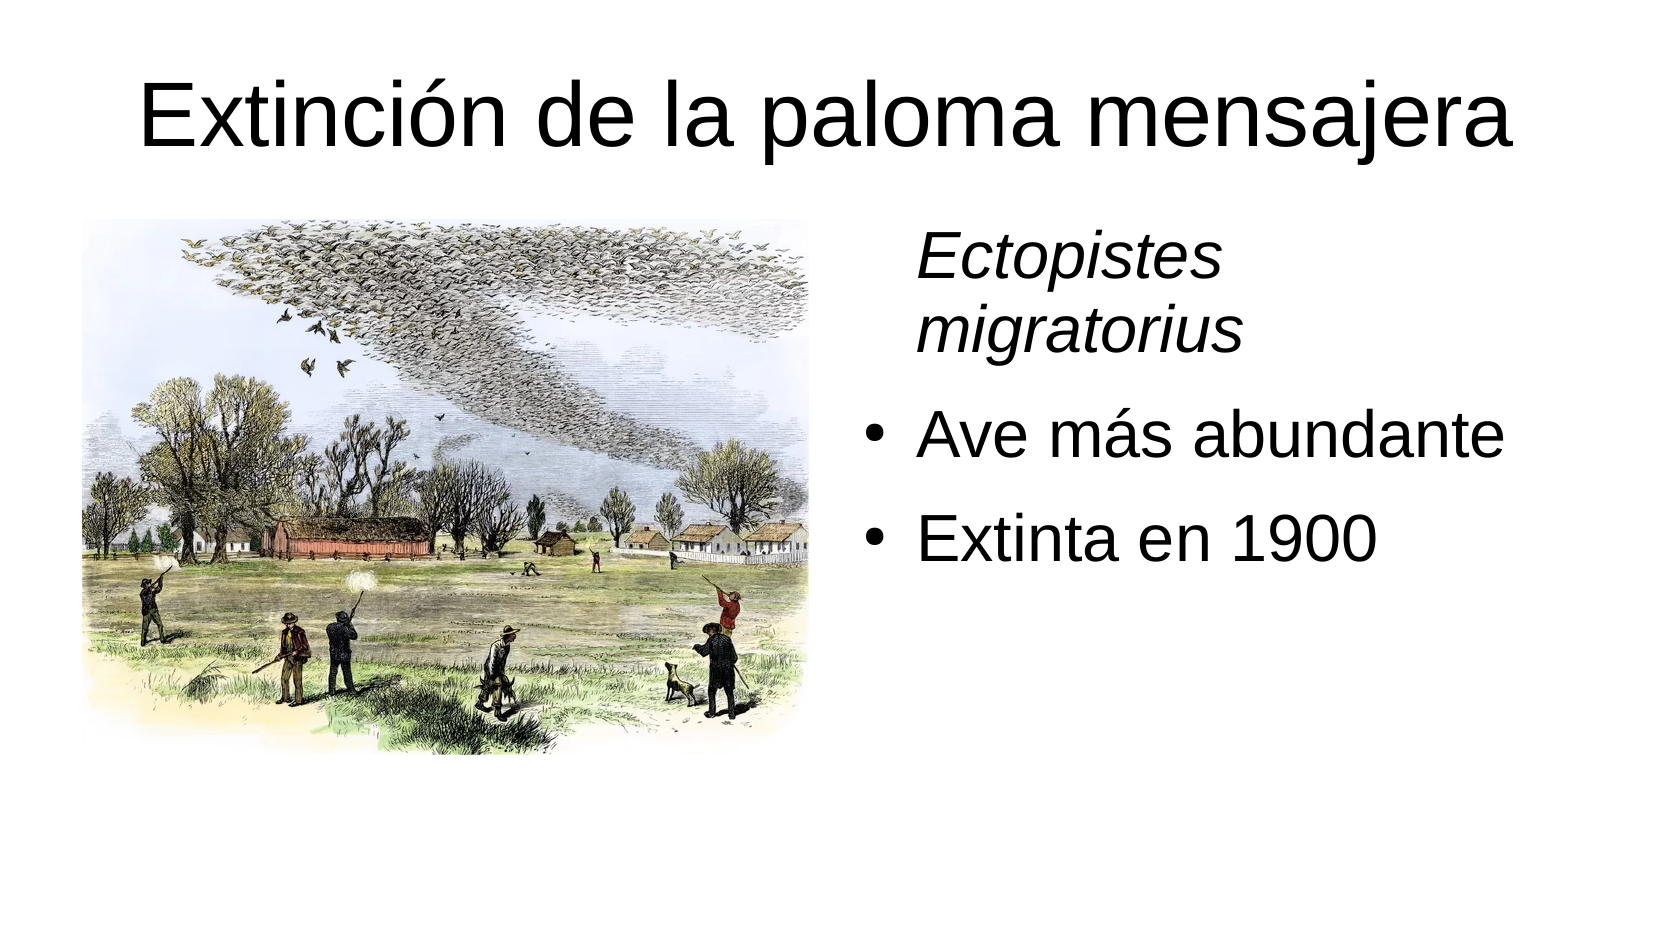

# Extinción de la paloma mensajera
Ectopistes migratorius
Ave más abundante
Extinta en 1900